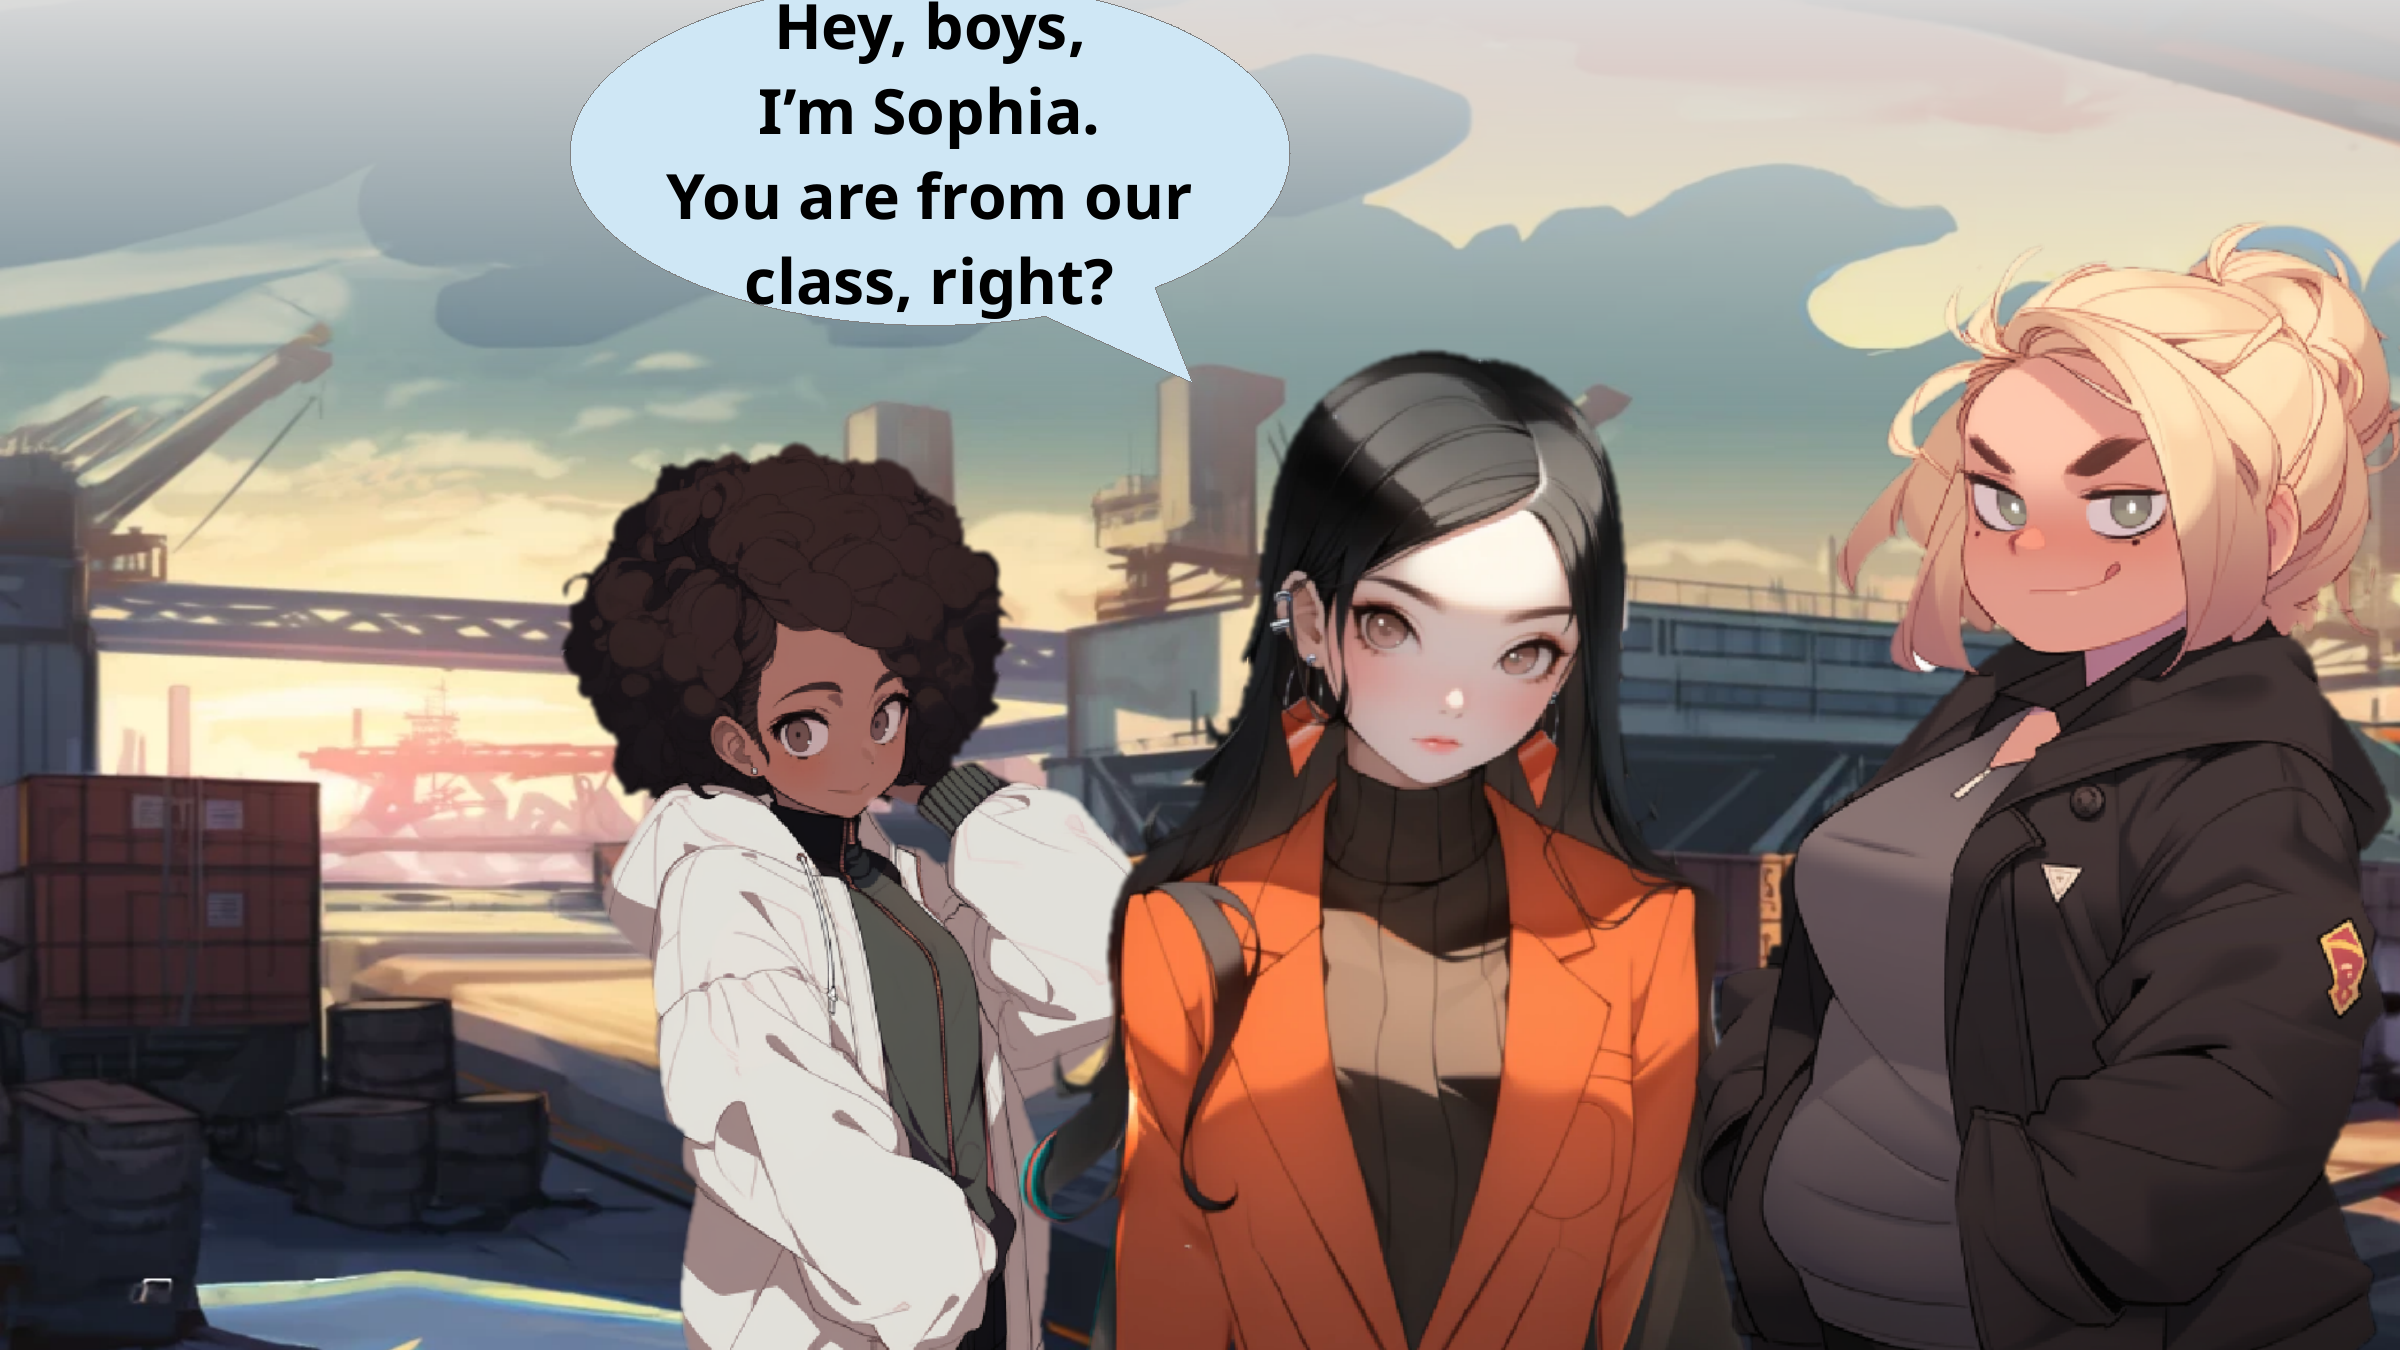

Hey, boys,
I’m Sophia.
You are from our
class, right?